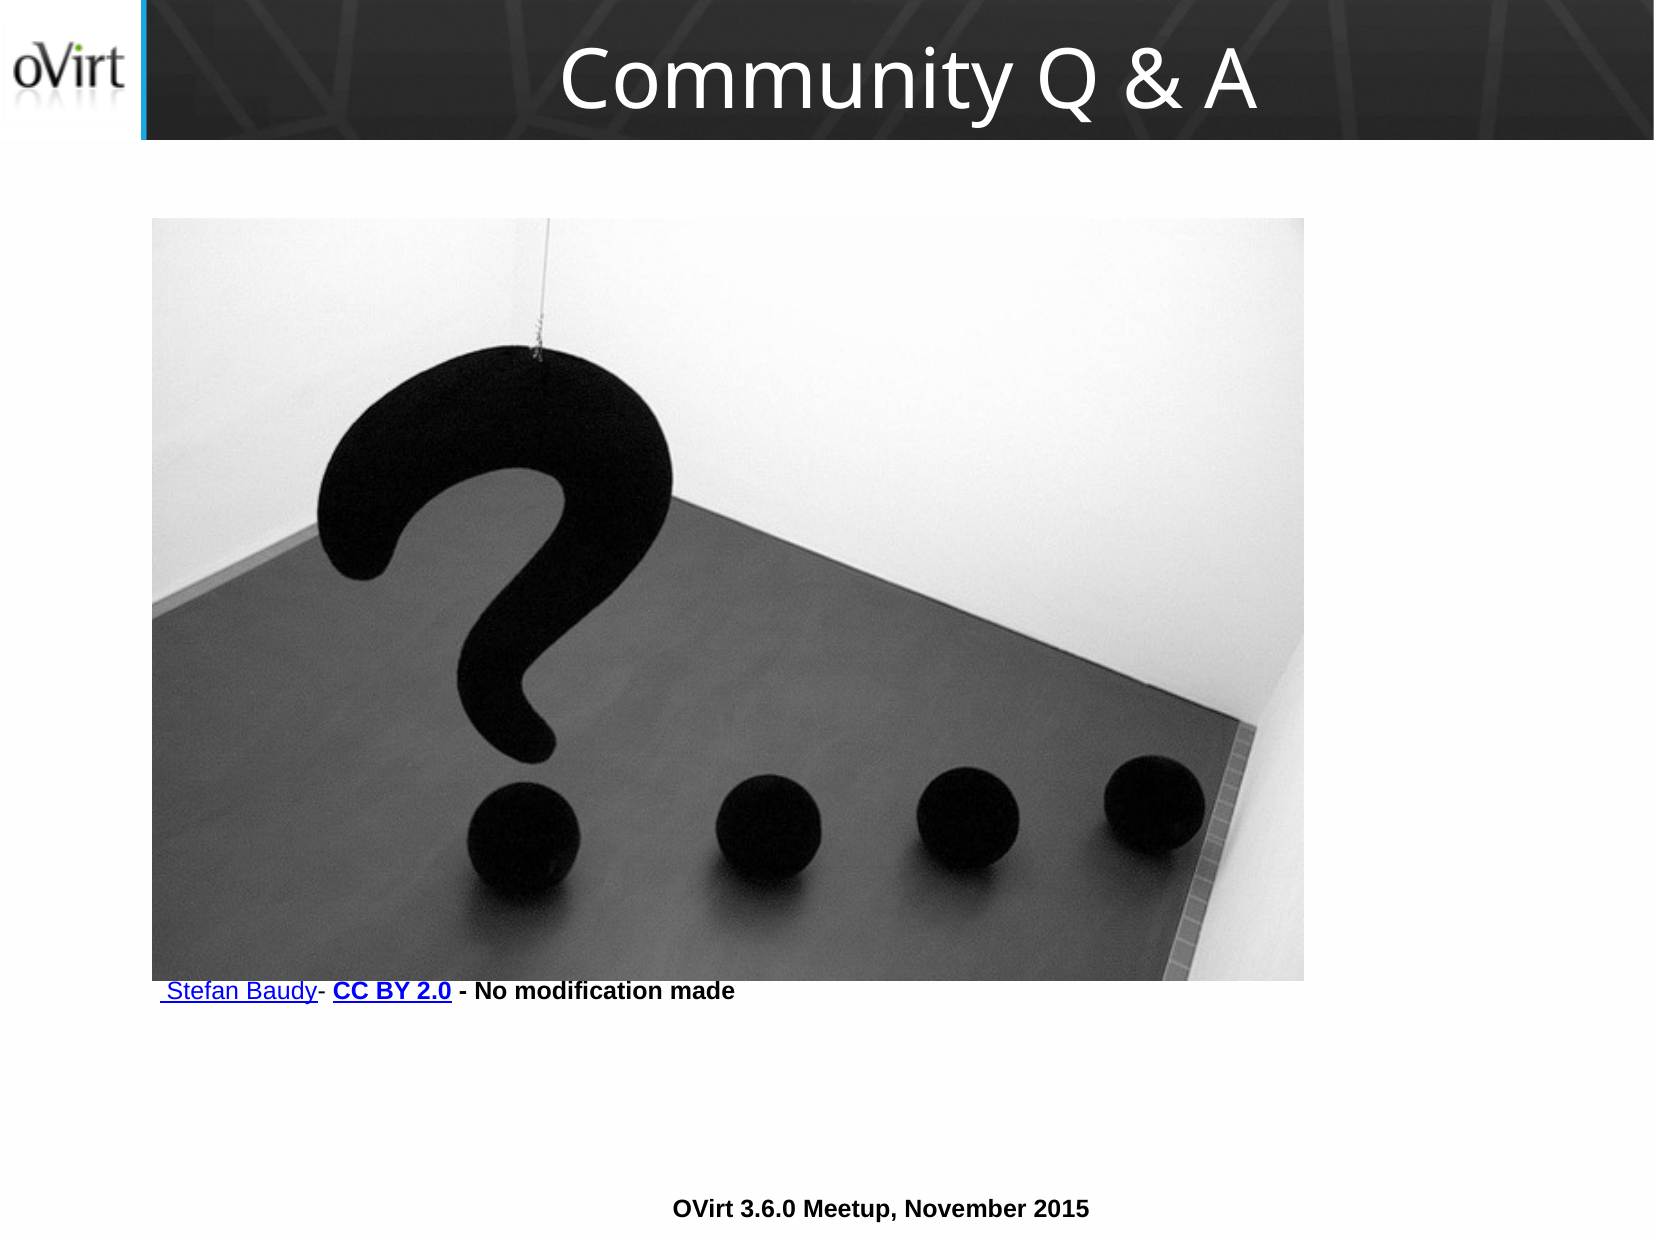

# Community Q & A
 Stefan Baudy- CC BY 2.0 - No modification made